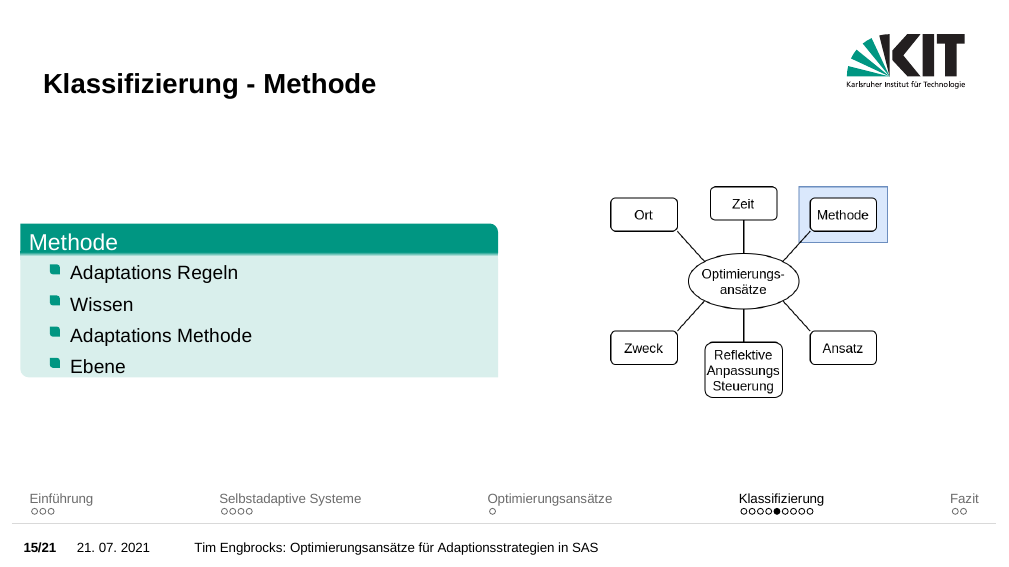

Klassifizierung - Methode
Methode
Adaptations Regeln
Wissen
Adaptations Methode
Ebene
Einführung
Selbstadaptive Systeme
Optimierungsansätze
Klassifizierung
Fazit
15/21
21. 07. 2021
Tim Engbrocks: Optimierungsansätze für Adaptionsstrategien in SAS